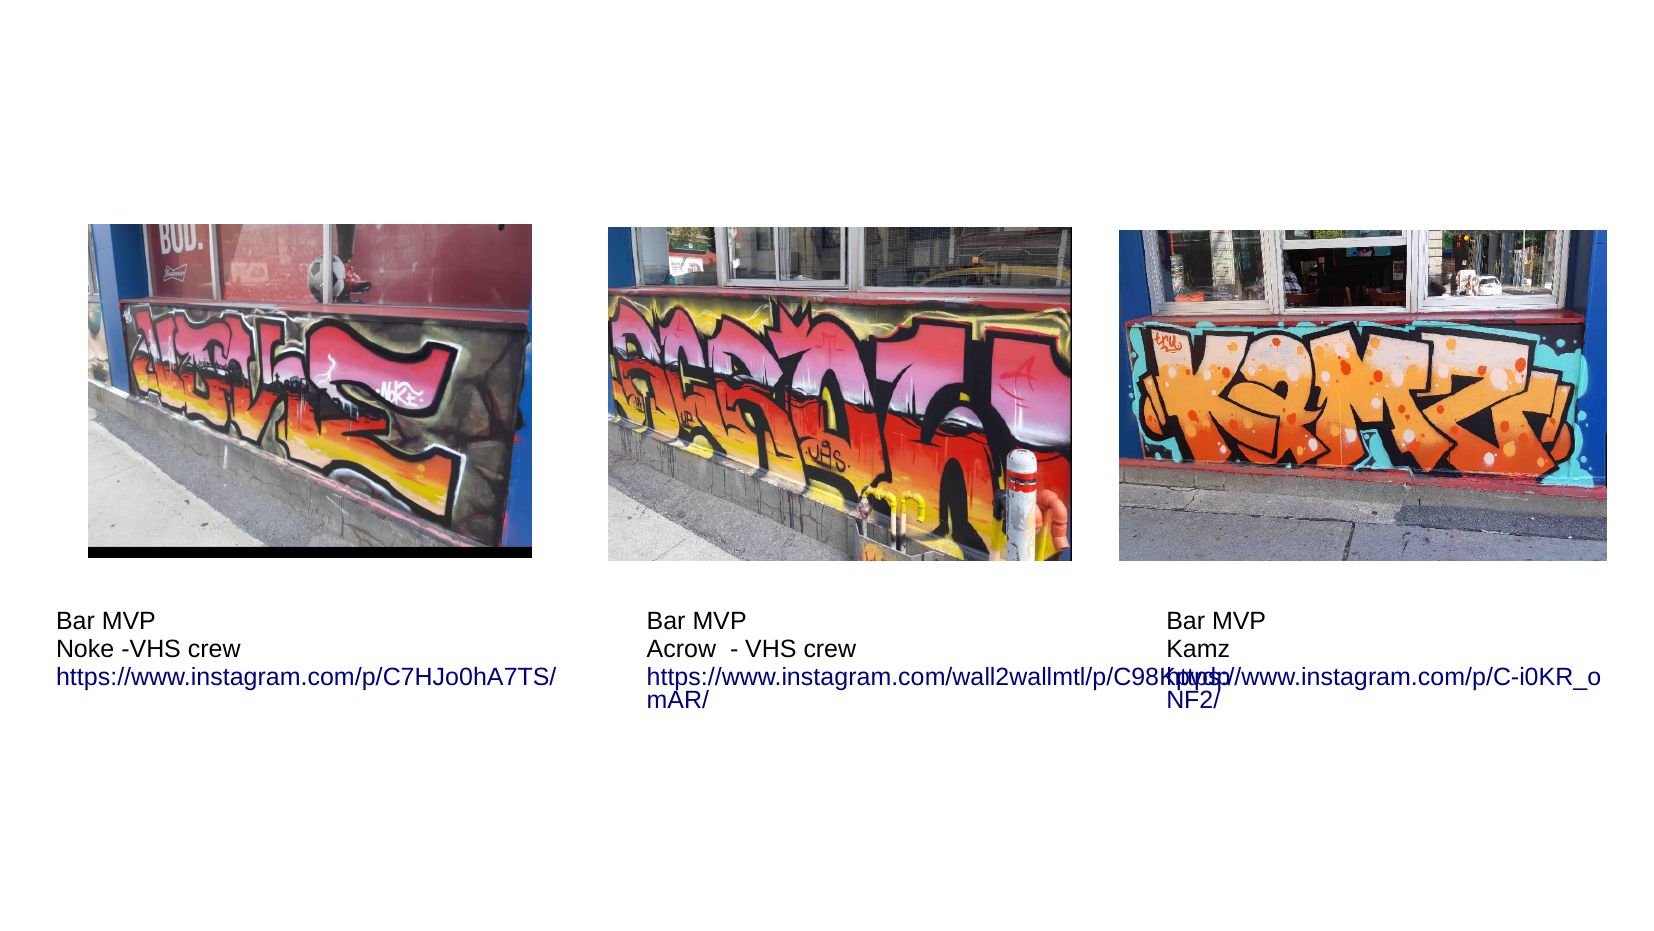

Bar MVP
Noke -VHS crew
https://www.instagram.com/p/C7HJo0hA7TS/
Bar MVP
Acrow - VHS crew
https://www.instagram.com/wall2wallmtl/p/C98KpvdpmAR/
Bar MVP
Kamz
https://www.instagram.com/p/C-i0KR_oNF2/